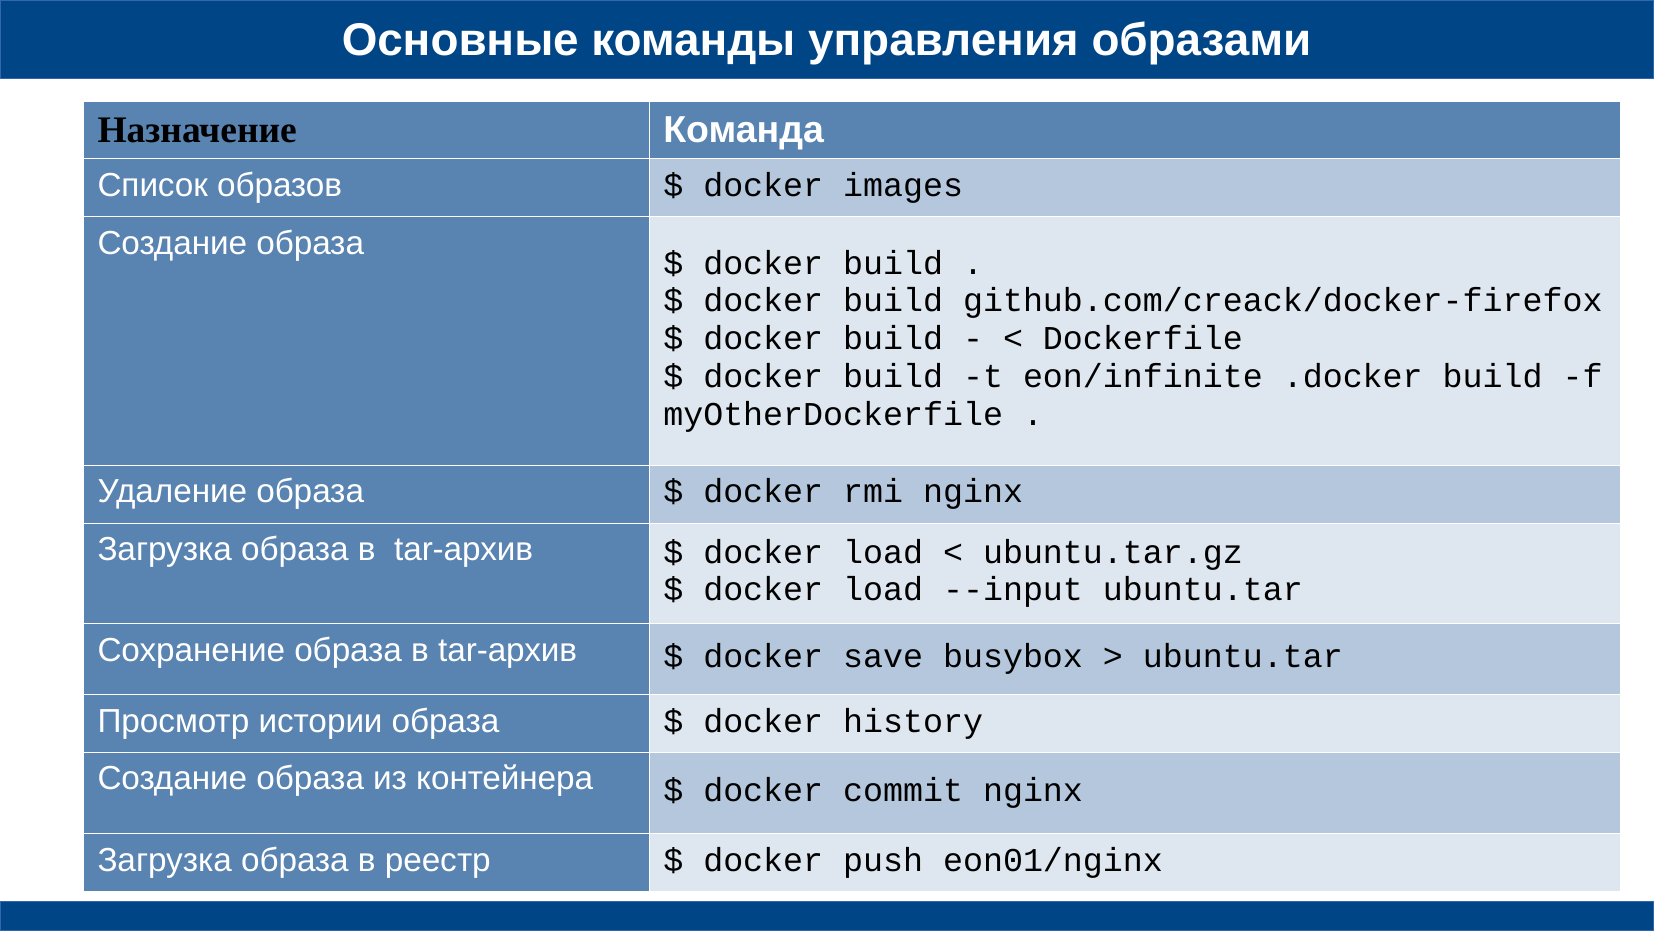

# Основные команды управления образами
| Назначение | Команда |
| --- | --- |
| Список образов | $ docker images |
| Создание образа | $ docker build . $ docker build github.com/creack/docker-firefox $ docker build - < Dockerfile $ docker build -t eon/infinite .docker build -f myOtherDockerfile . |
| Удаление образа | $ docker rmi nginx |
| Загрузка образа в tar-архив | $ docker load < ubuntu.tar.gz $ docker load --input ubuntu.tar |
| Сохранение образа в tar-архив | $ docker save busybox > ubuntu.tar |
| Просмотр истории образа | $ docker history |
| Создание образа из контейнера | $ docker commit nginx |
| Загрузка образа в реестр | $ docker push eon01/nginx |